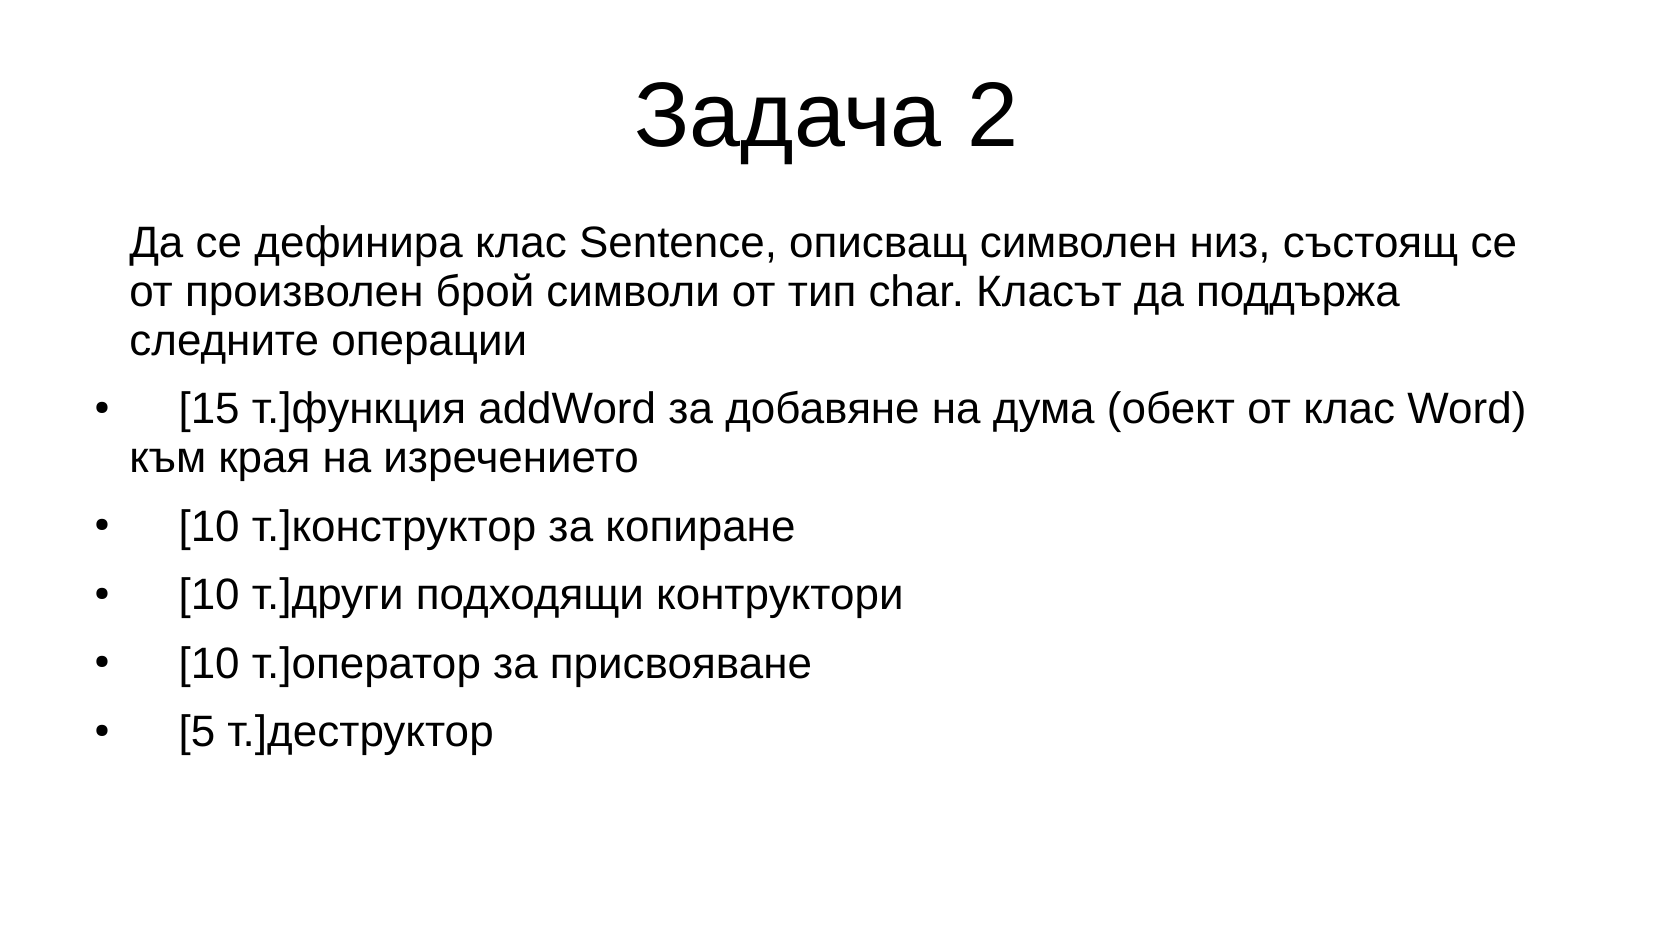

# Задача 2
Да се дефинира клас Sentence, описващ символен низ, състоящ се от произволен брой символи от тип char. Класът да поддържа следните операции
 [15 т.]функция addWord за добавяне на дума (обект от клас Word) към края на изречението
 [10 т.]конструктор за копиране
 [10 т.]други подходящи контруктори
 [10 т.]оператор за присвояване
 [5 т.]деструктор